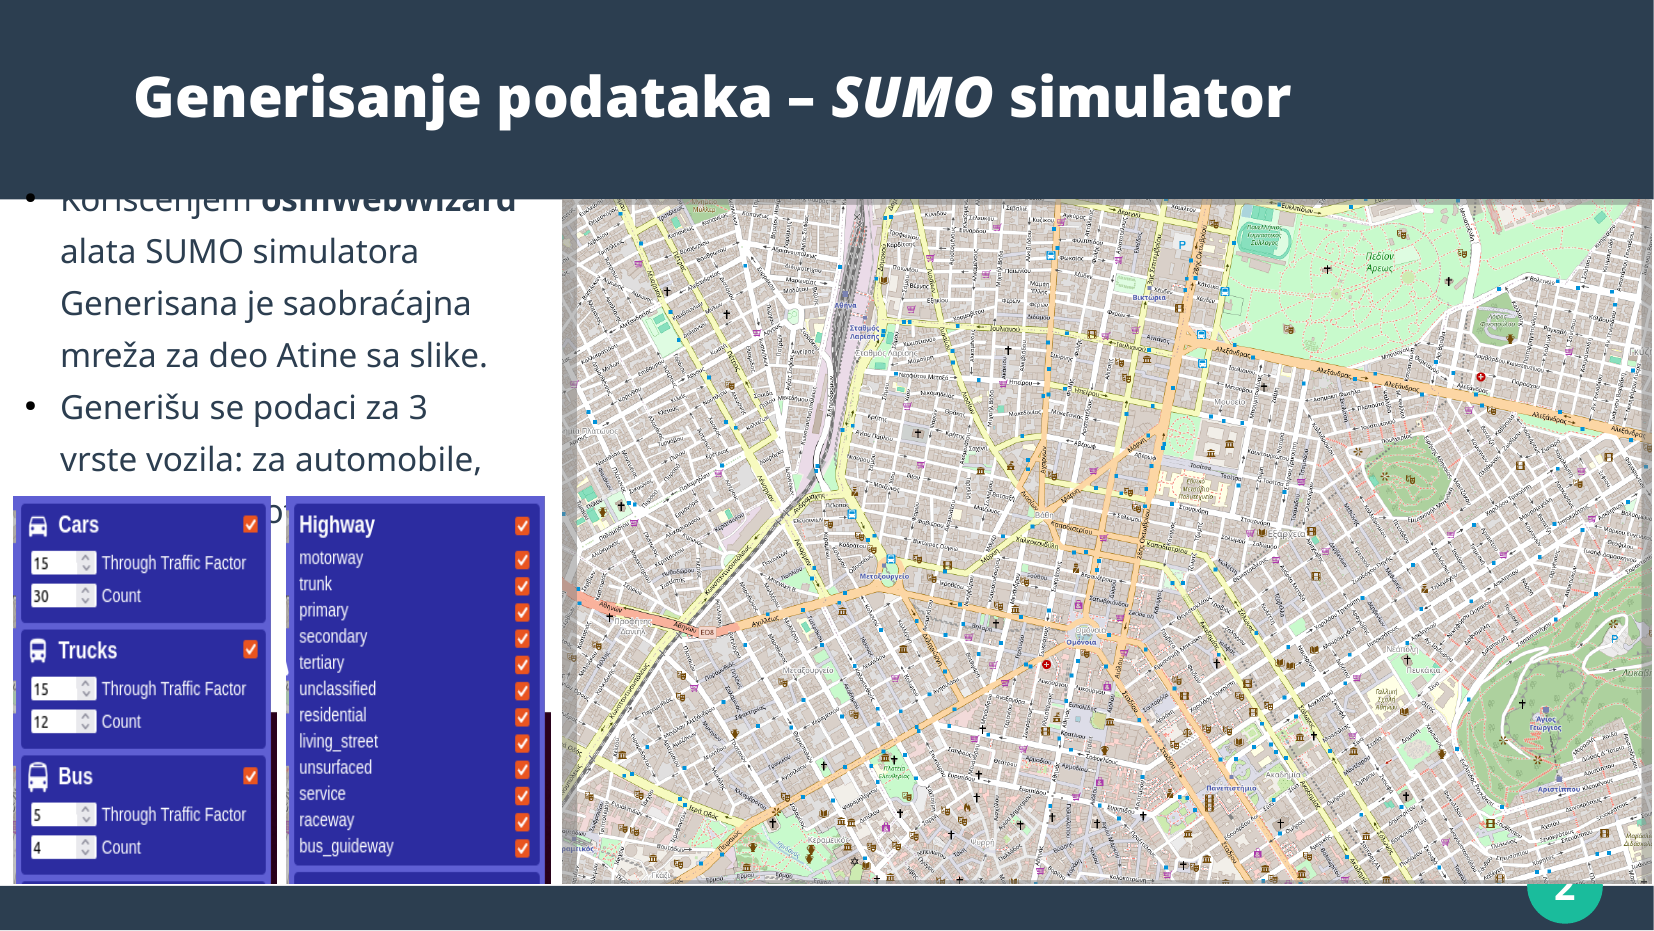

# Generisanje podataka – SUMO simulator
Korišćenjem osmWebWizard
alata SUMO simulatora
Generisana je saobraćajna
mreža za deo Atine sa slike.
Generišu se podaci za 3
vrste vozila: za automobile,
autobuse i motocikle.